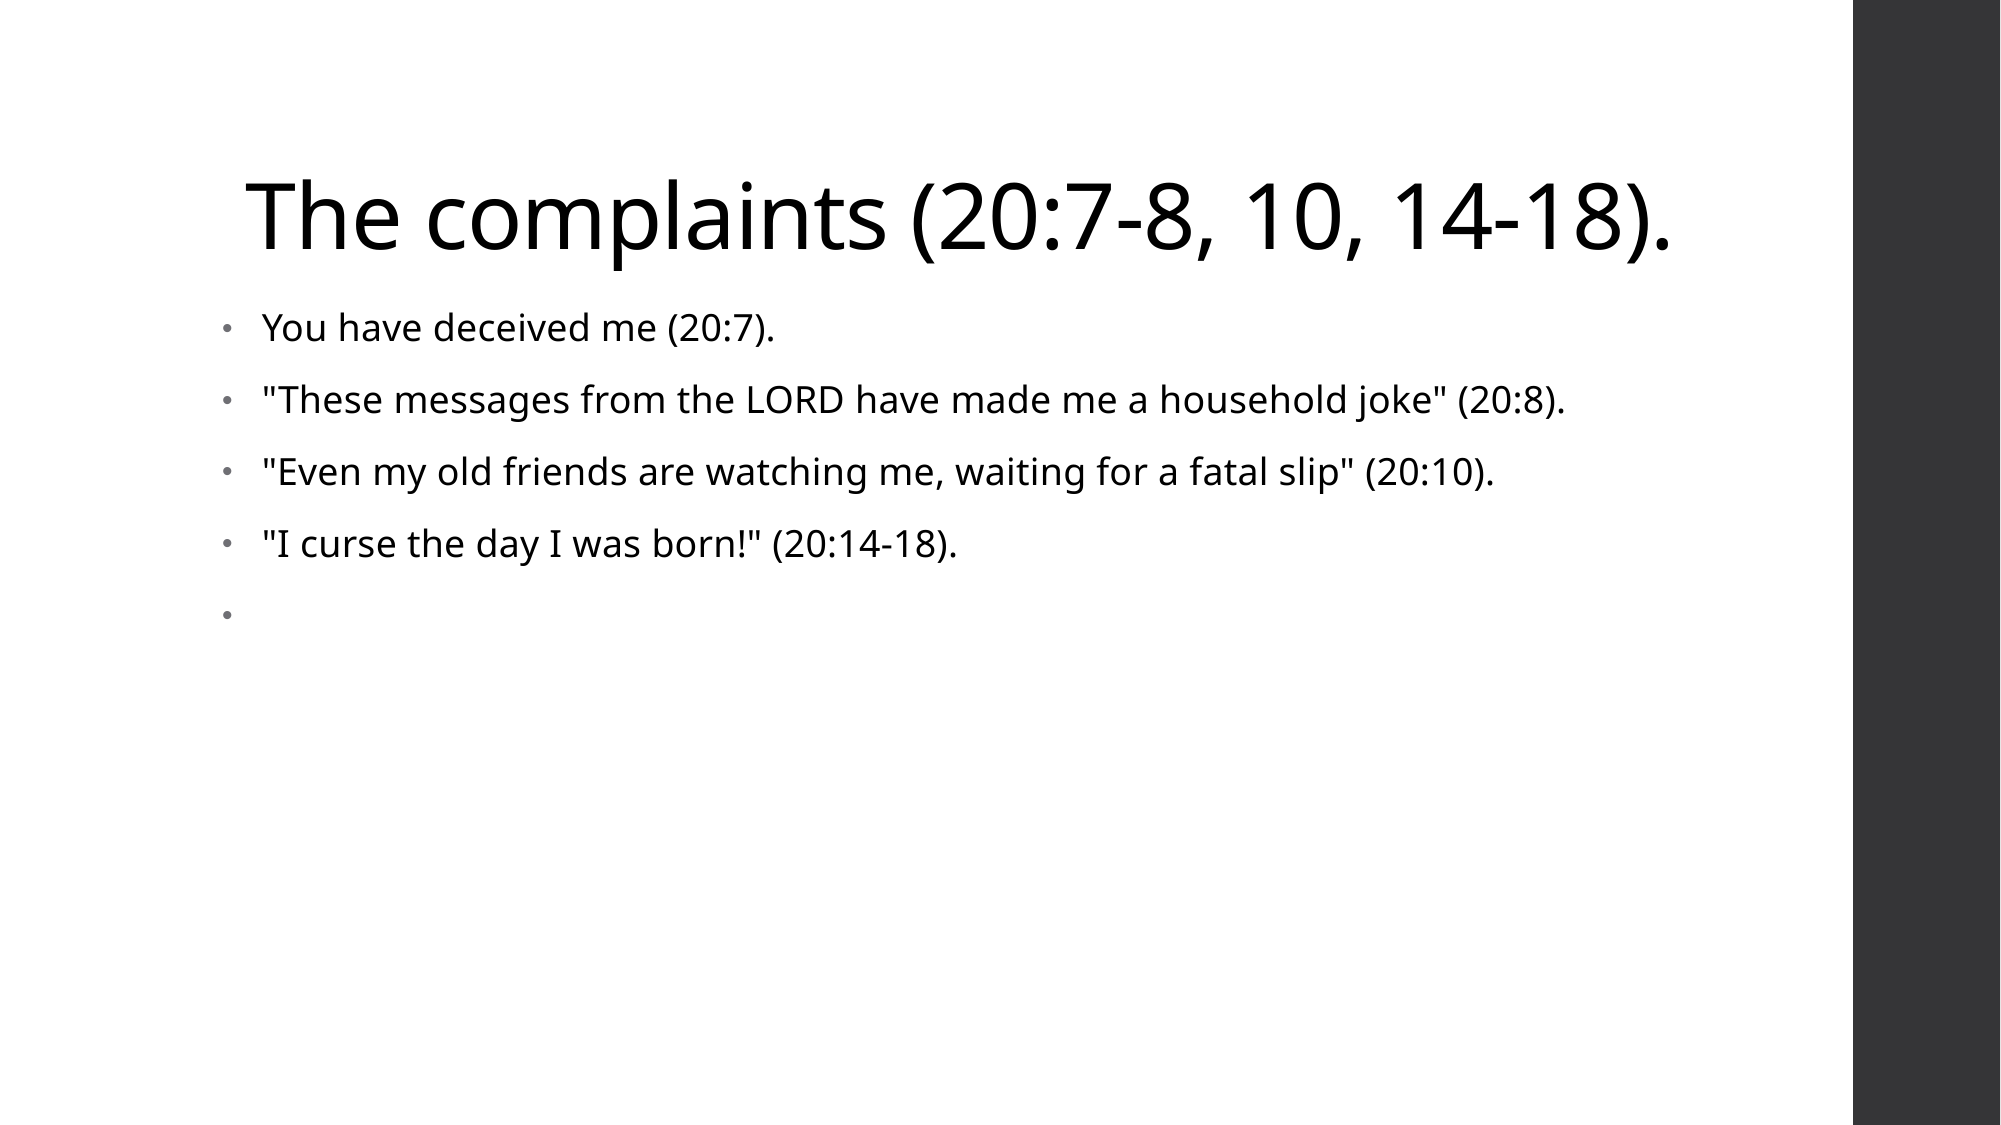

# The complaints (20:7-8, 10, 14-18).
 You have deceived me (20:7).
 "These messages from the LORD have made me a household joke" (20:8).
 "Even my old friends are watching me, waiting for a fatal slip" (20:10).
 "I curse the day I was born!" (20:14-18).